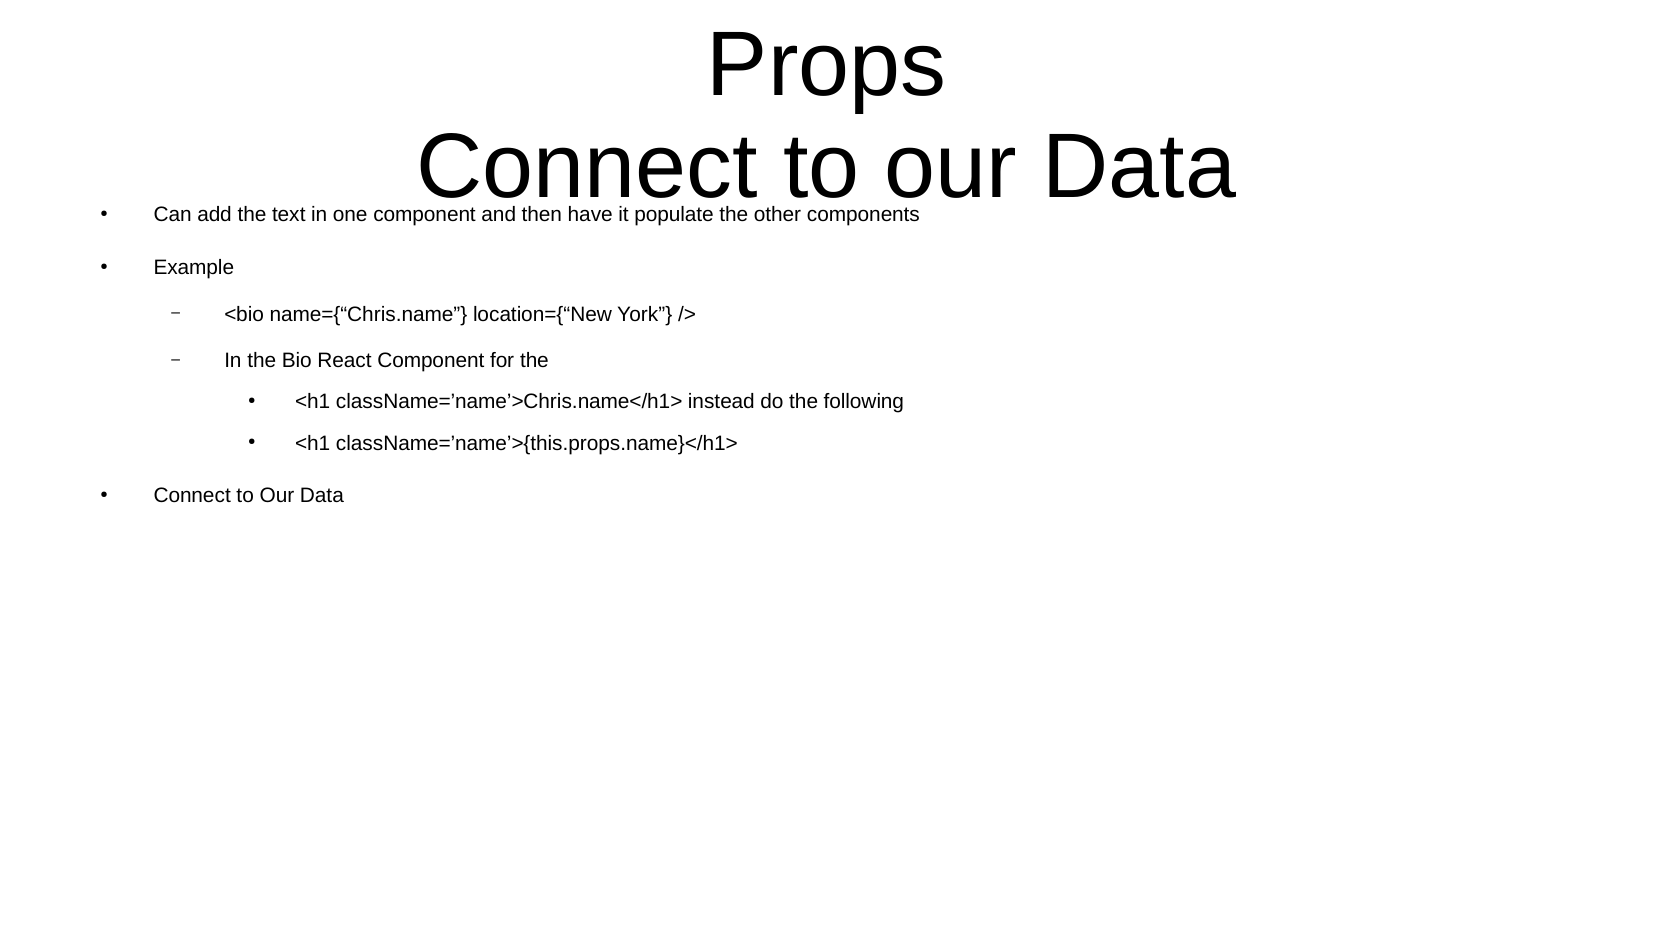

# Props Connect to our Data
Can add the text in one component and then have it populate the other components
Example
<bio name={“Chris.name”} location={“New York”} />
In the Bio React Component for the
<h1 className=’name’>Chris.name</h1> instead do the following
<h1 className=’name’>{this.props.name}</h1>
Connect to Our Data